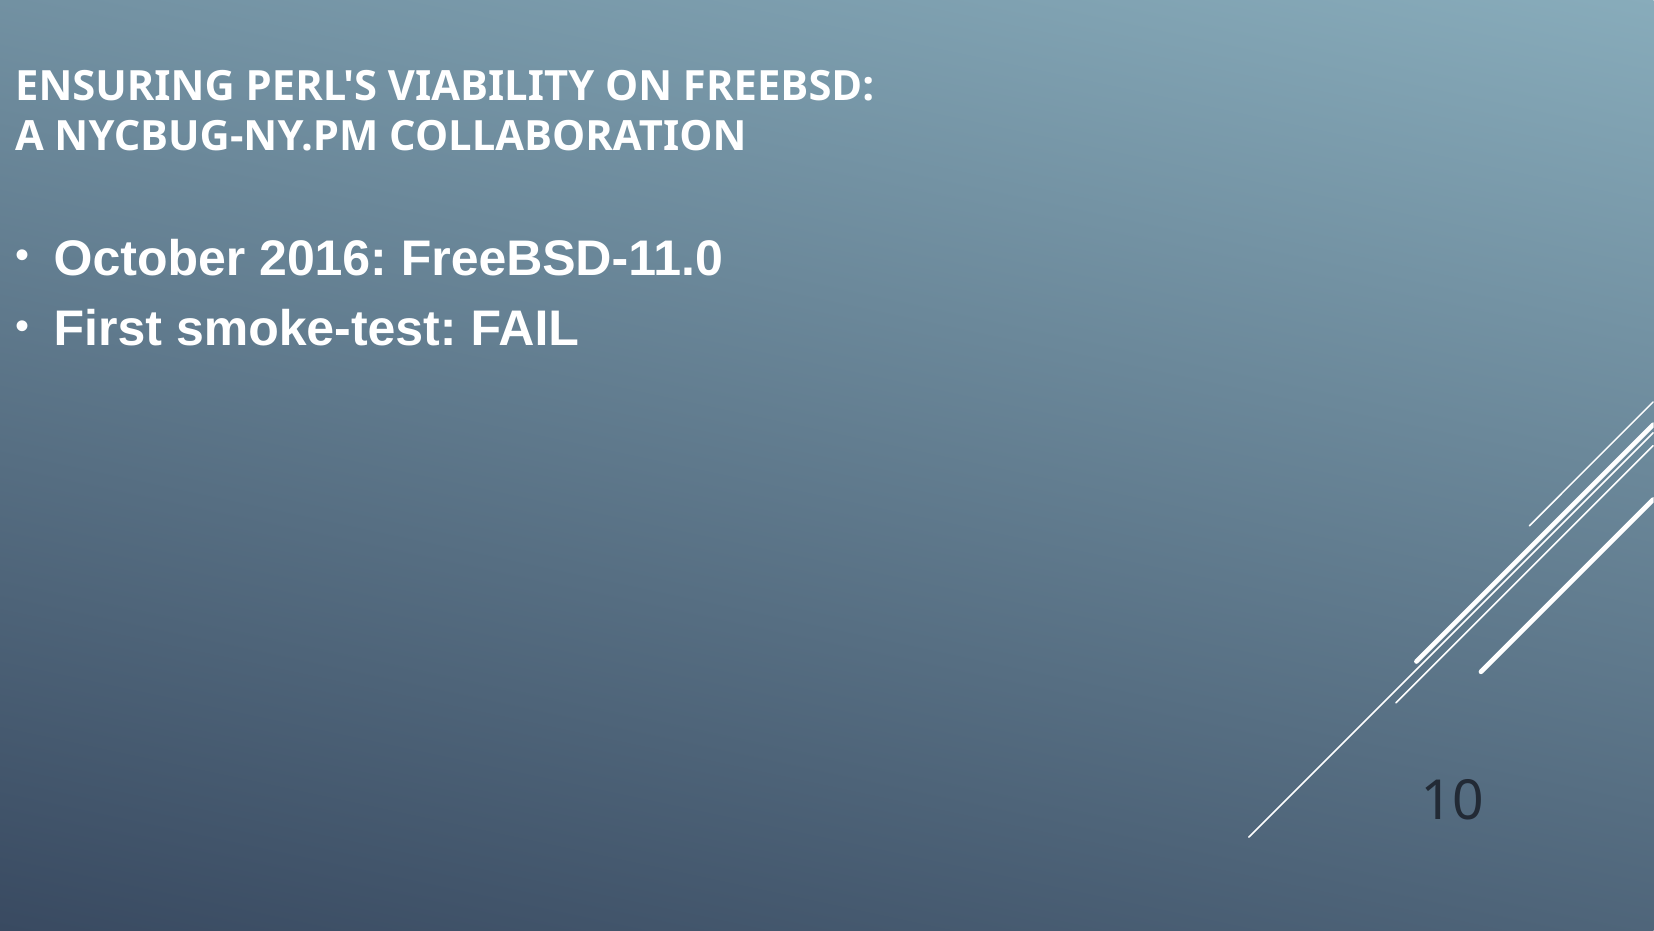

# Ensuring Perl's Viability on FreeBSD: A NYCBUG-NY.PM Collaboration
October 2016: FreeBSD-11.0
First smoke-test: FAIL
10